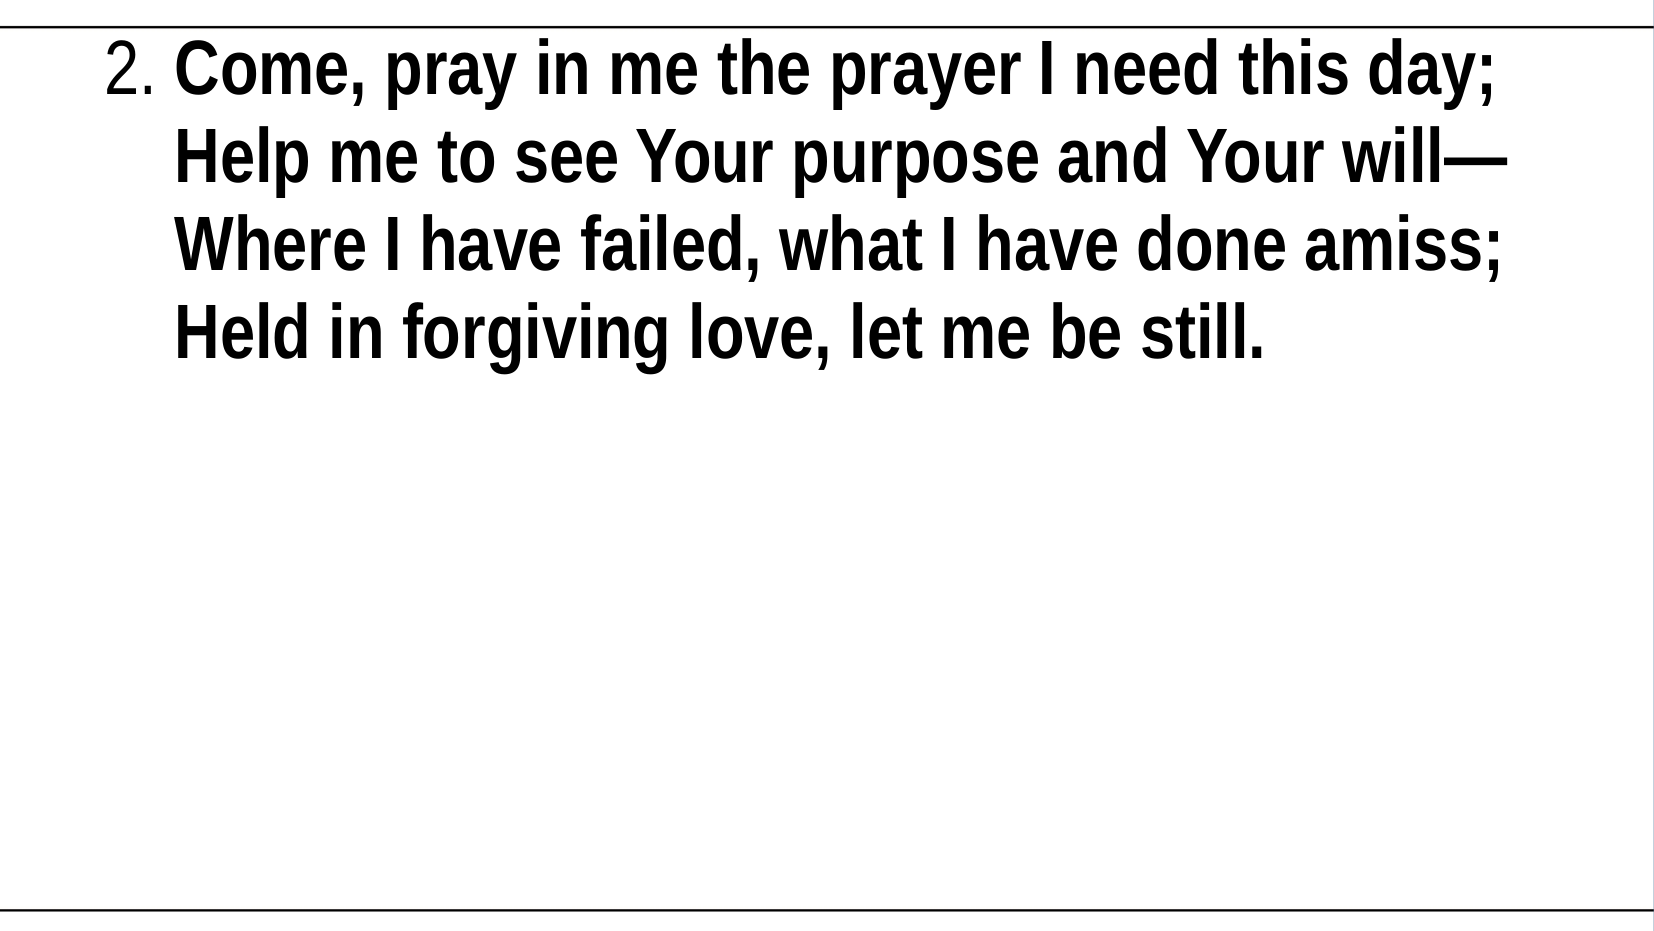

2. Come, pray in me the prayer I need this day;
 Help me to see Your purpose and Your will—
 Where I have failed, what I have done amiss;
 Held in forgiving love, let me be still.